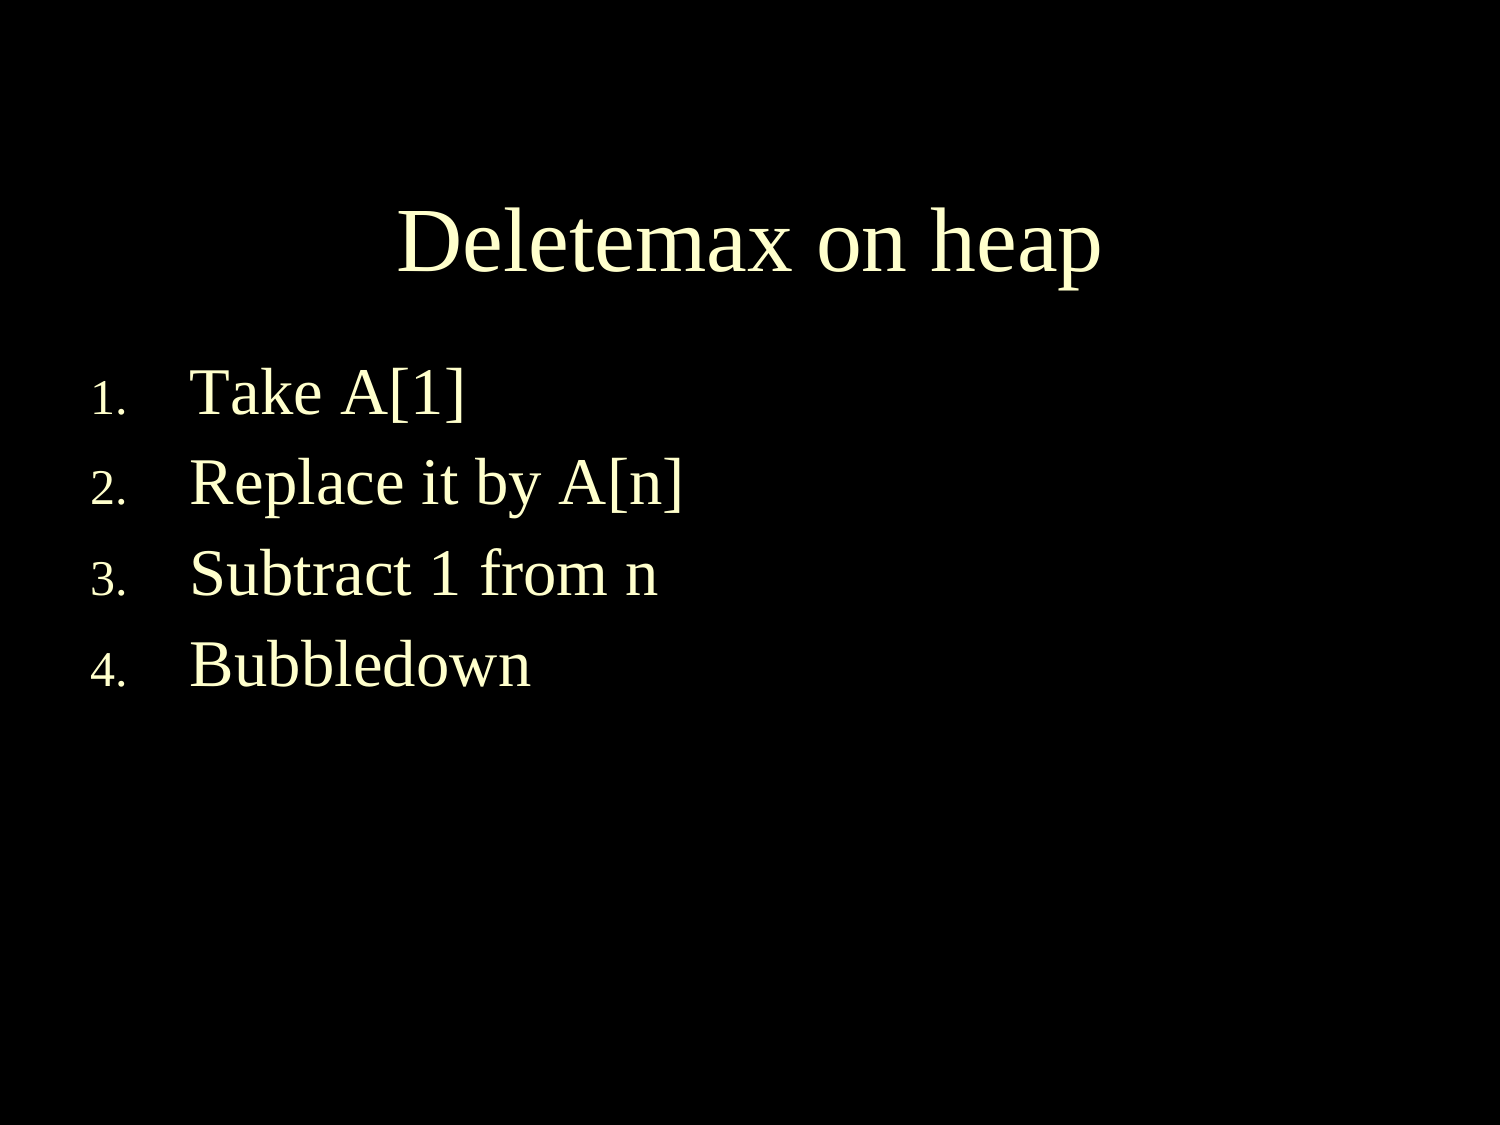

# Deletemax on heap
Take A[1]
Replace it by A[n]
Subtract 1 from n
Bubbledown